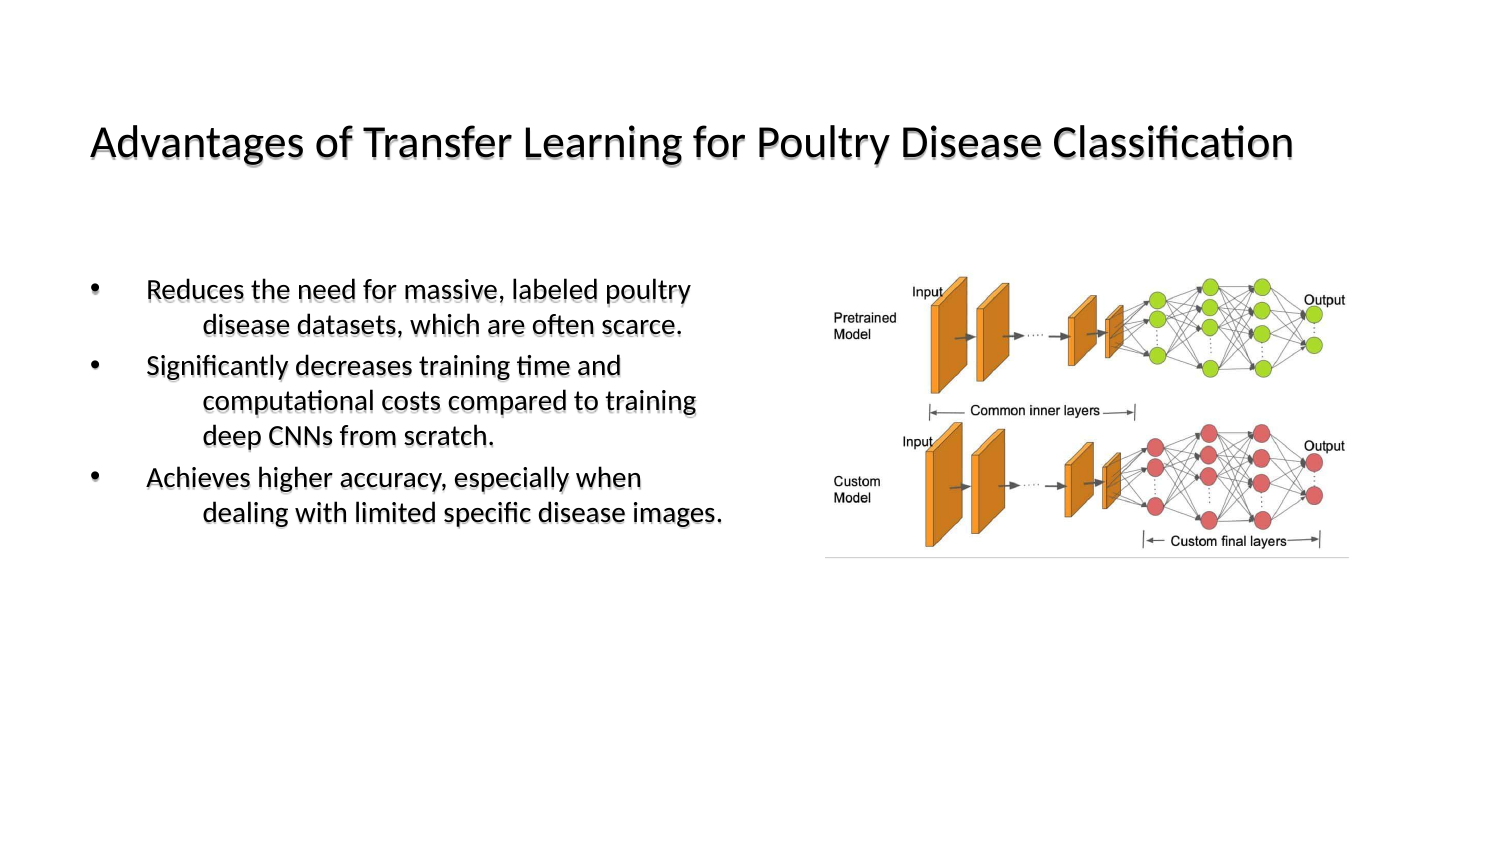

# Advantages of Transfer Learning for Poultry Disease Classification
Reduces the need for massive, labeled poultry disease datasets, which are often scarce.
Significantly decreases training time and computational costs compared to training deep CNNs from scratch.
Achieves higher accuracy, especially when dealing with limited specific disease images.